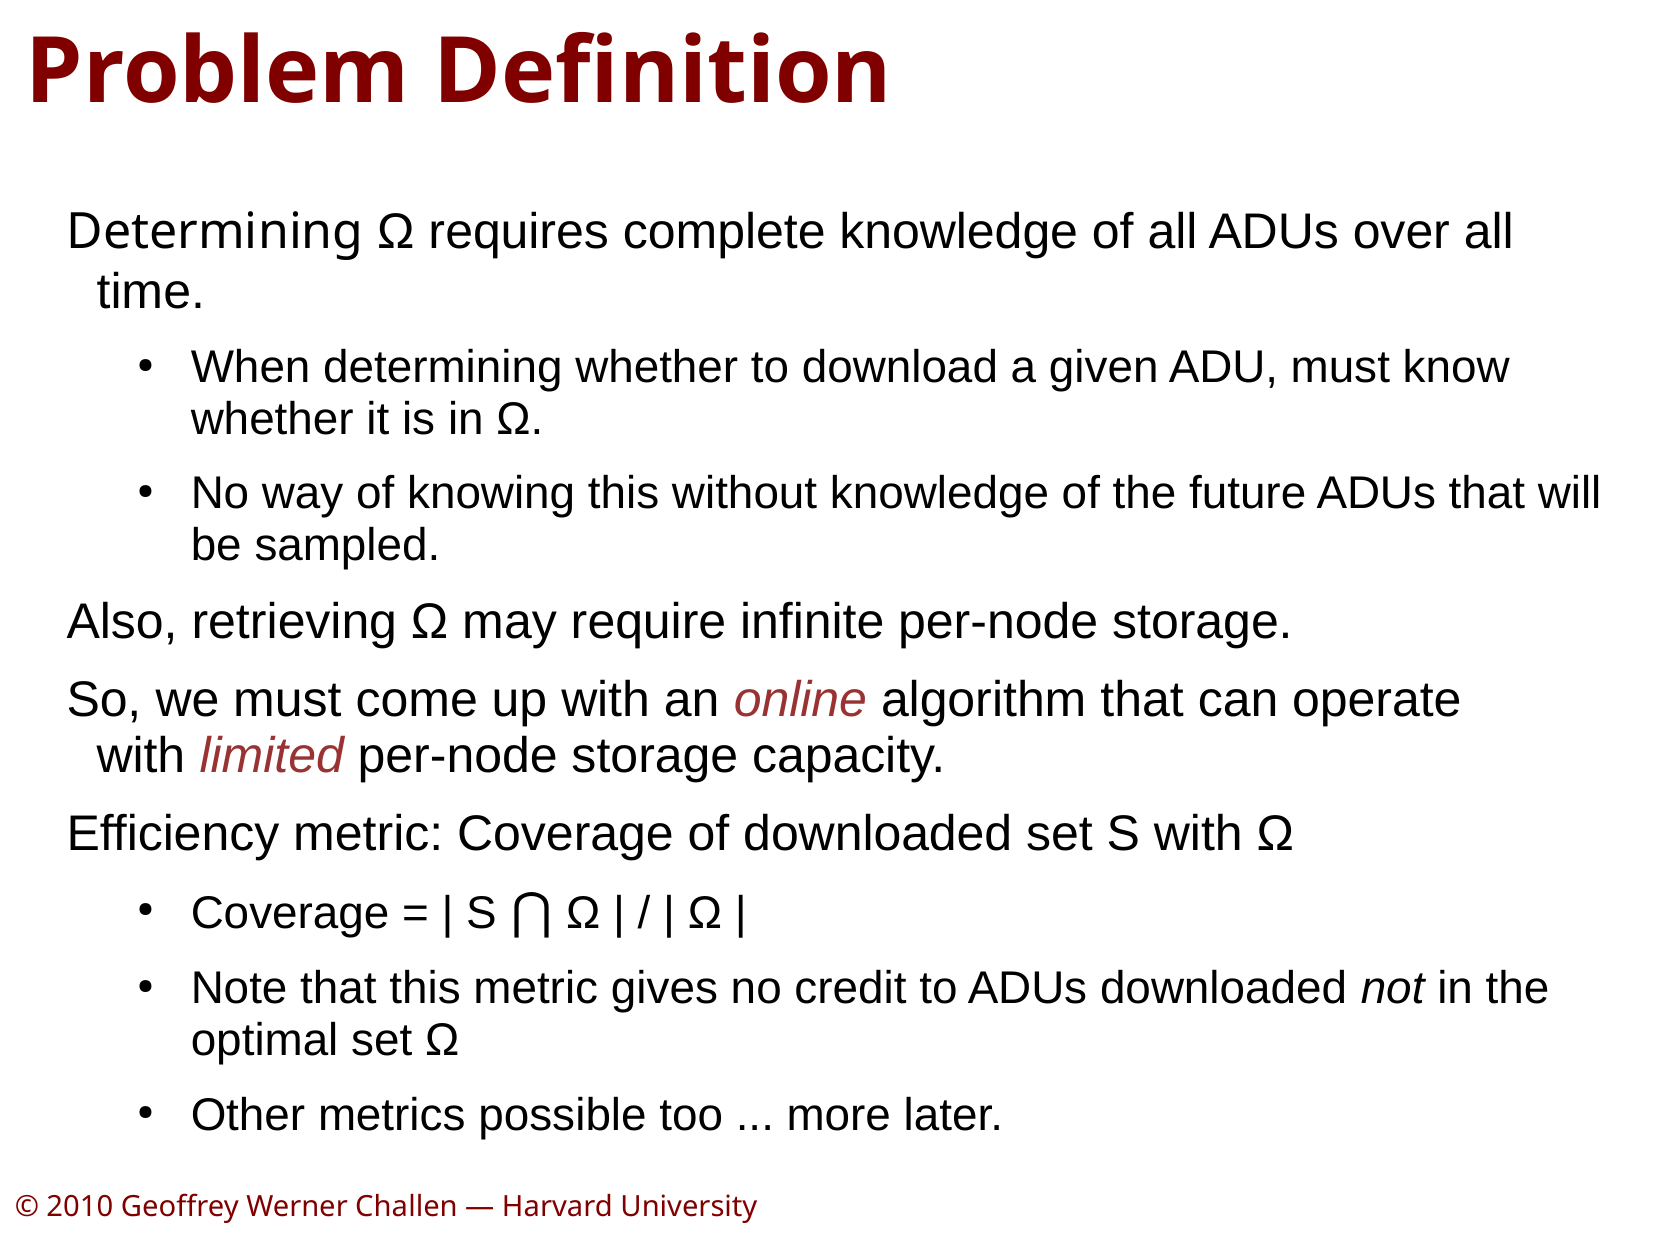

# Problem Definition
Determining Ω requires complete knowledge of all ADUs over all time.
When determining whether to download a given ADU, must know whether it is in Ω.
No way of knowing this without knowledge of the future ADUs that will be sampled.
Also, retrieving Ω may require infinite per-node storage.
So, we must come up with an online algorithm that can operate
with limited per-node storage capacity.
Efficiency metric: Coverage of downloaded set S with Ω
Coverage = | S ⋂ Ω | / | Ω |
Note that this metric gives no credit to ADUs downloaded not in the optimal set Ω
Other metrics possible too ... more later.